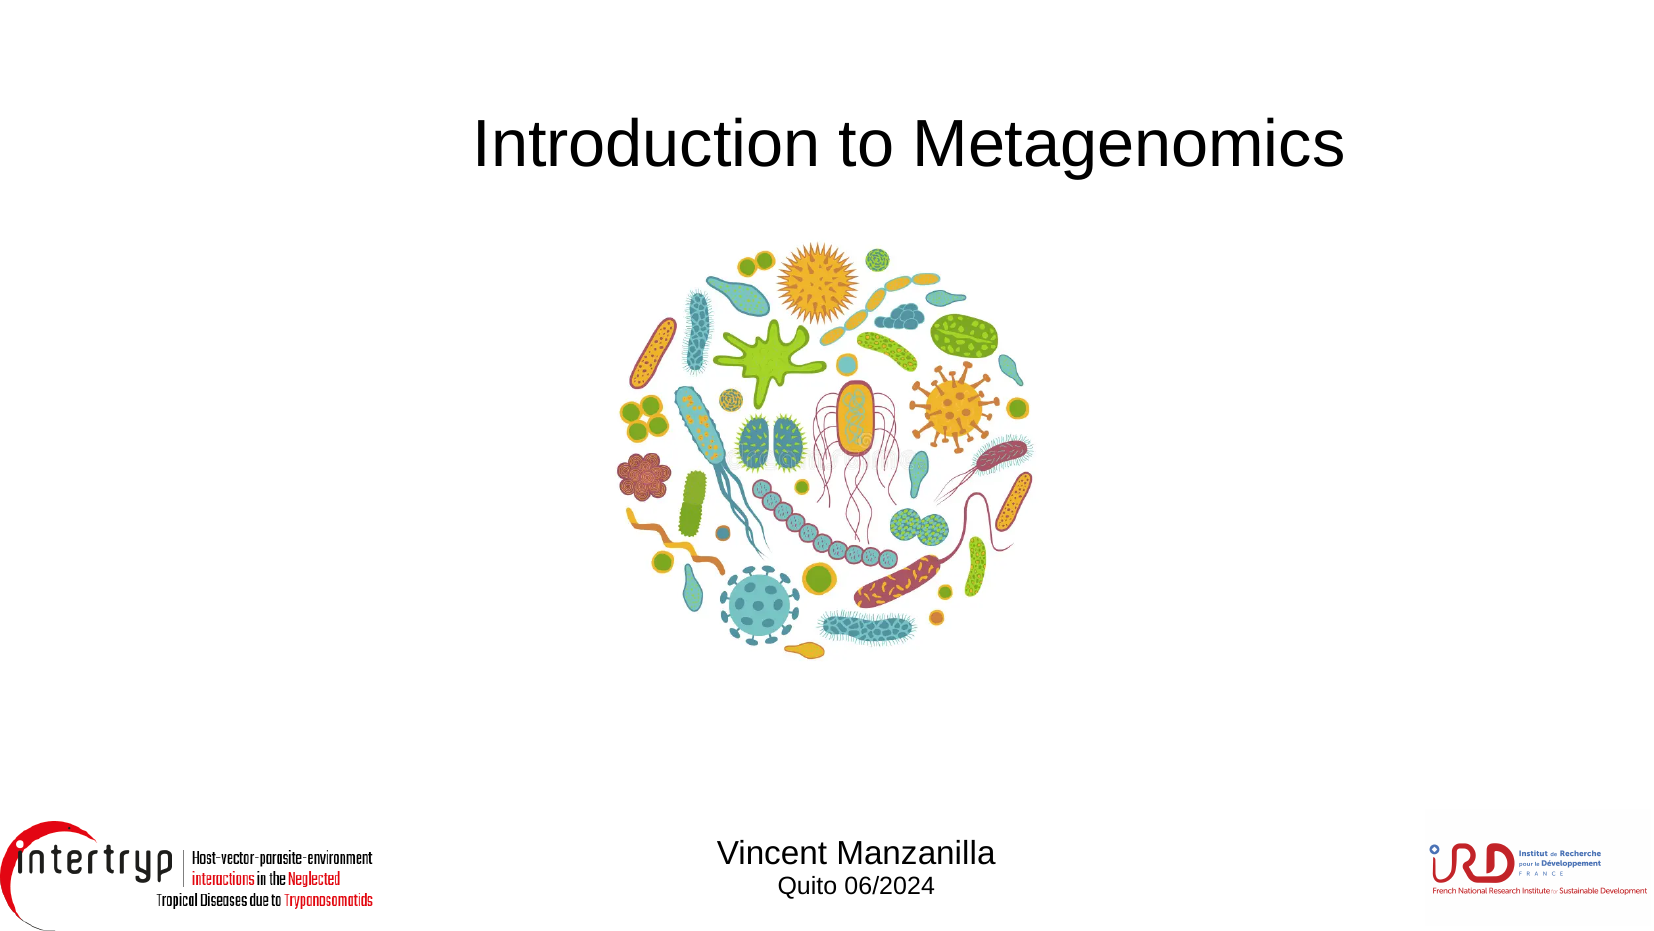

# Introduction to Metagenomics
Vincent Manzanilla
Quito 06/2024